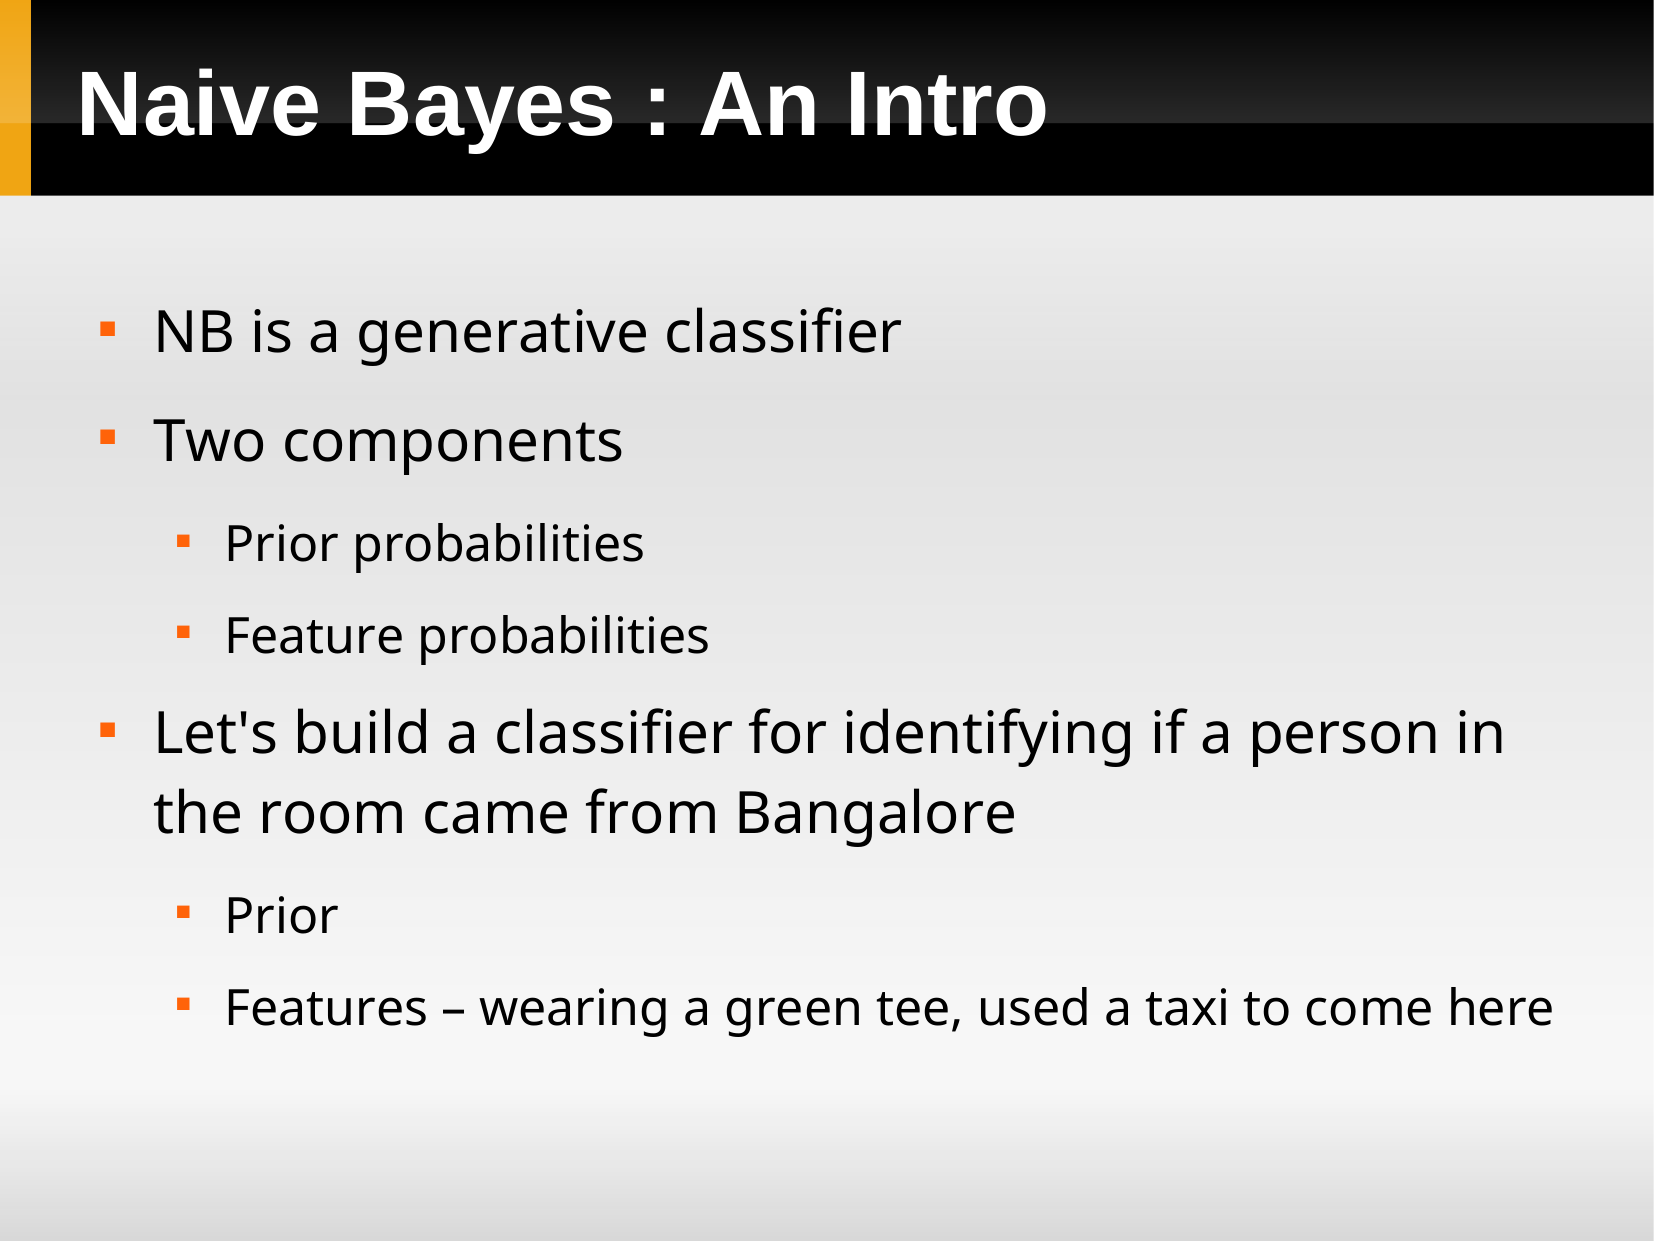

# Naive Bayes : An Intro
NB is a generative classifier
Two components
Prior probabilities
Feature probabilities
Let's build a classifier for identifying if a person in the room came from Bangalore
Prior
Features – wearing a green tee, used a taxi to come here